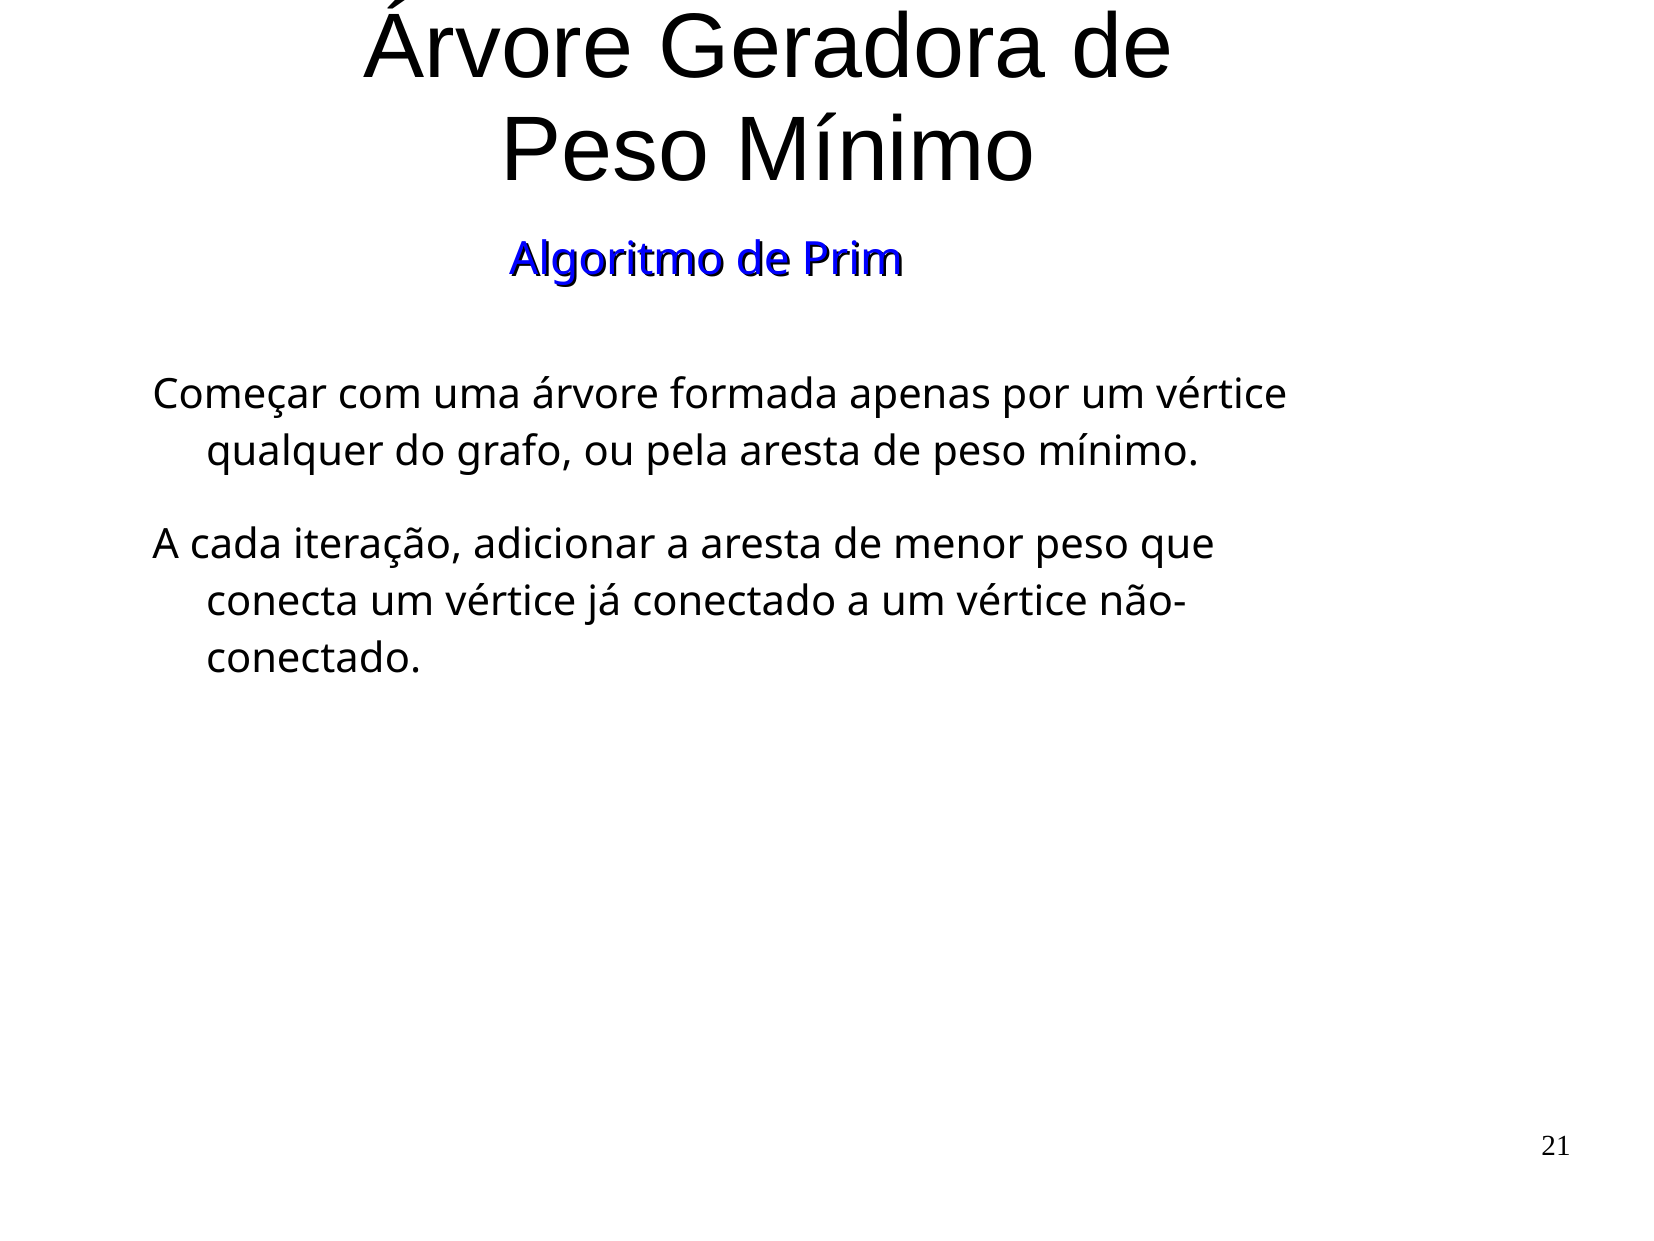

# Árvore Geradora de Peso Mínimo
Algoritmo de Prim
Começar com uma árvore formada apenas por um vértice qualquer do grafo, ou pela aresta de peso mínimo.
A cada iteração, adicionar a aresta de menor peso que conecta um vértice já conectado a um vértice não-conectado.
21